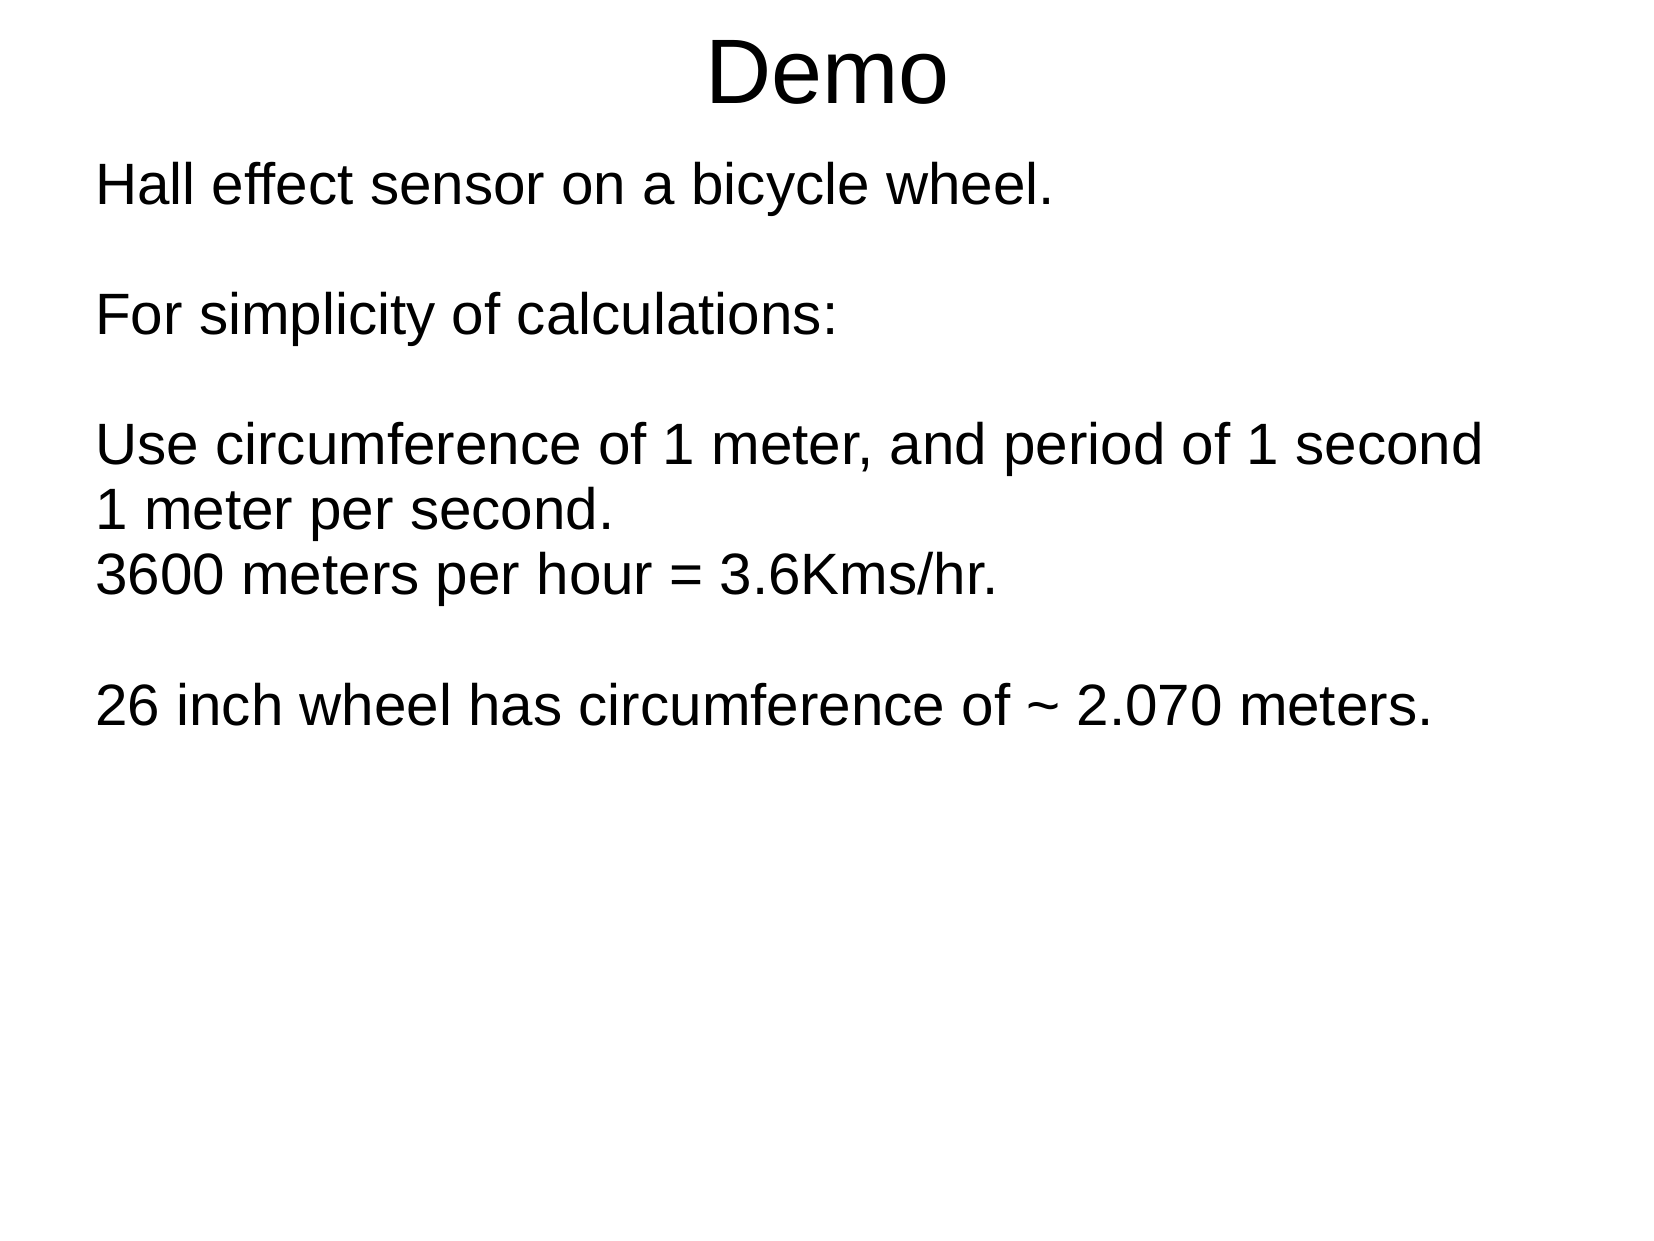

# Demo
Hall effect sensor on a bicycle wheel.
For simplicity of calculations:
Use circumference of 1 meter, and period of 1 second
1 meter per second.
3600 meters per hour = 3.6Kms/hr.
26 inch wheel has circumference of ~ 2.070 meters.